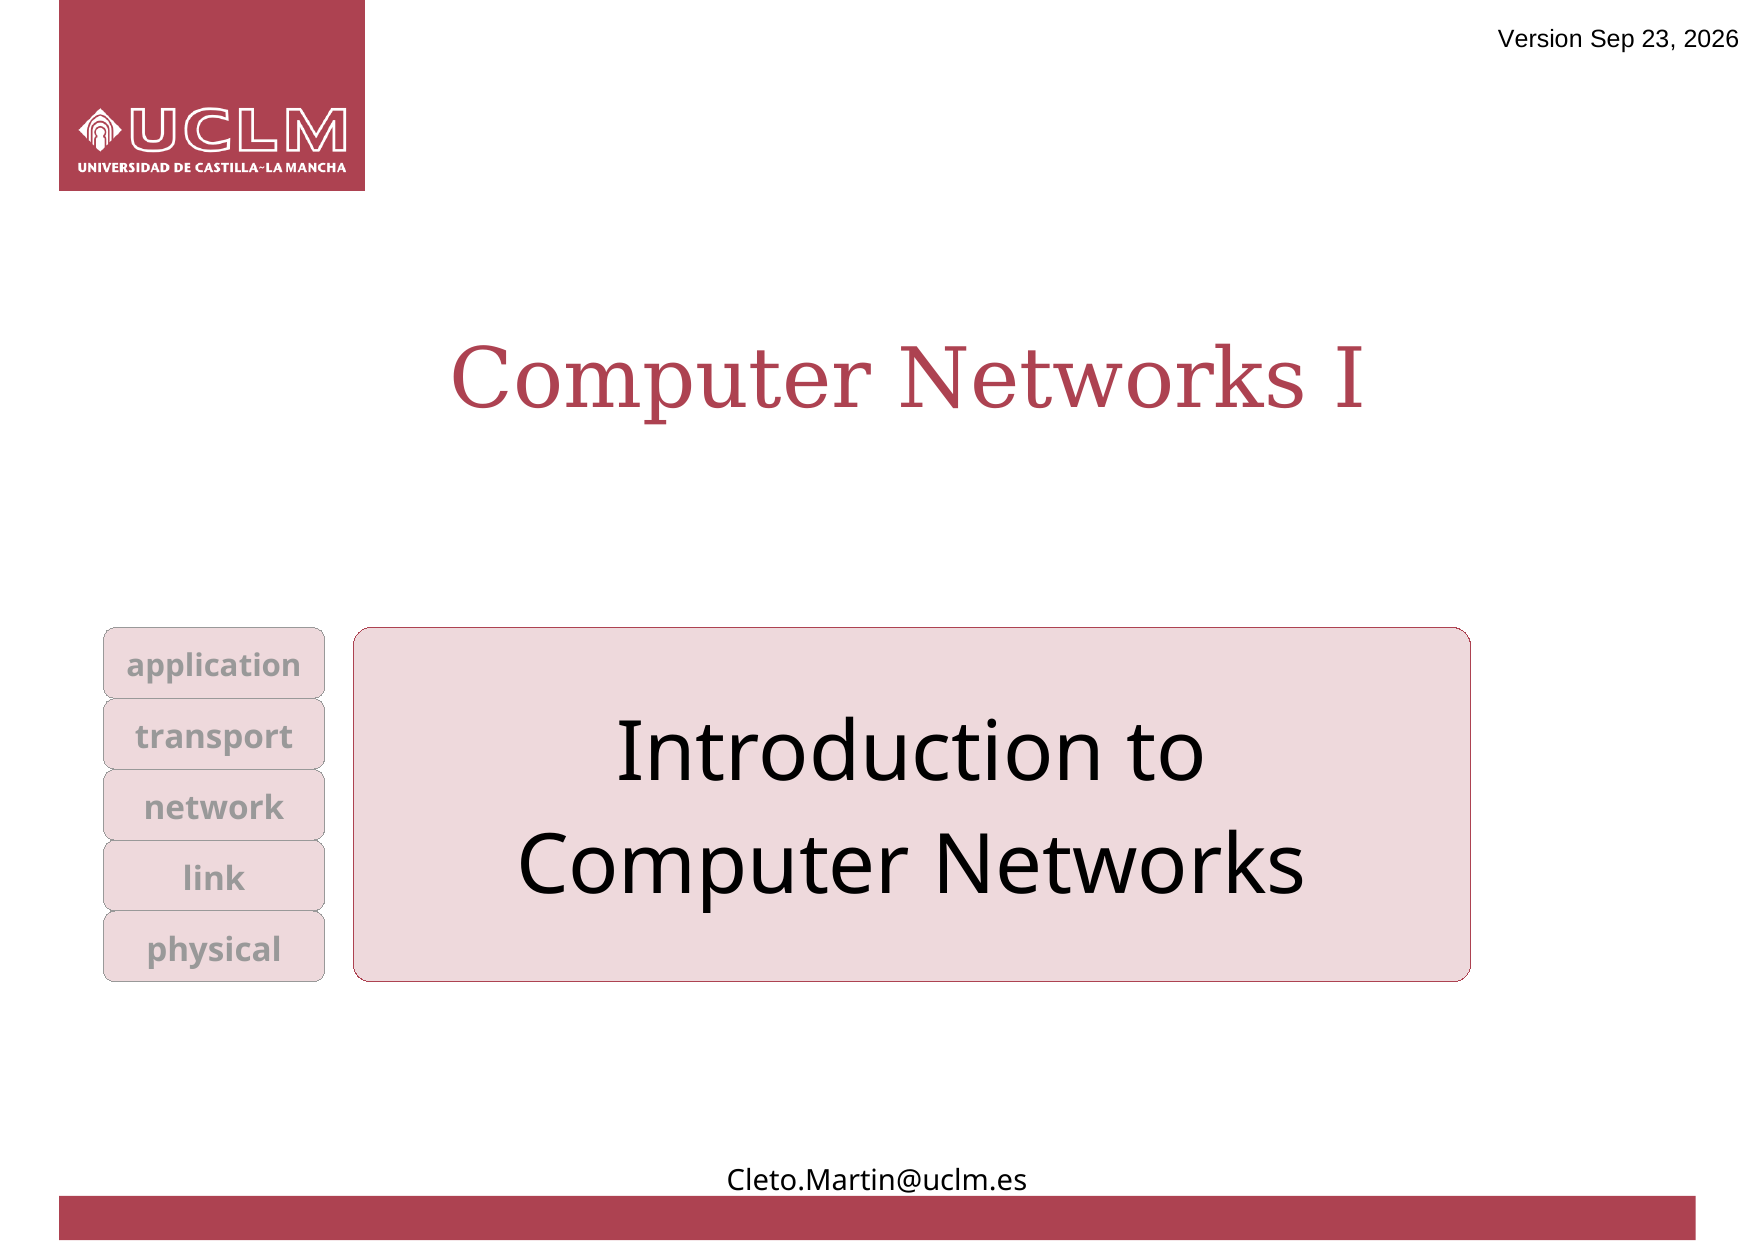

application
# Introduction to Computer Networks
transport
network
link
physical
Cleto.Martin@uclm.es